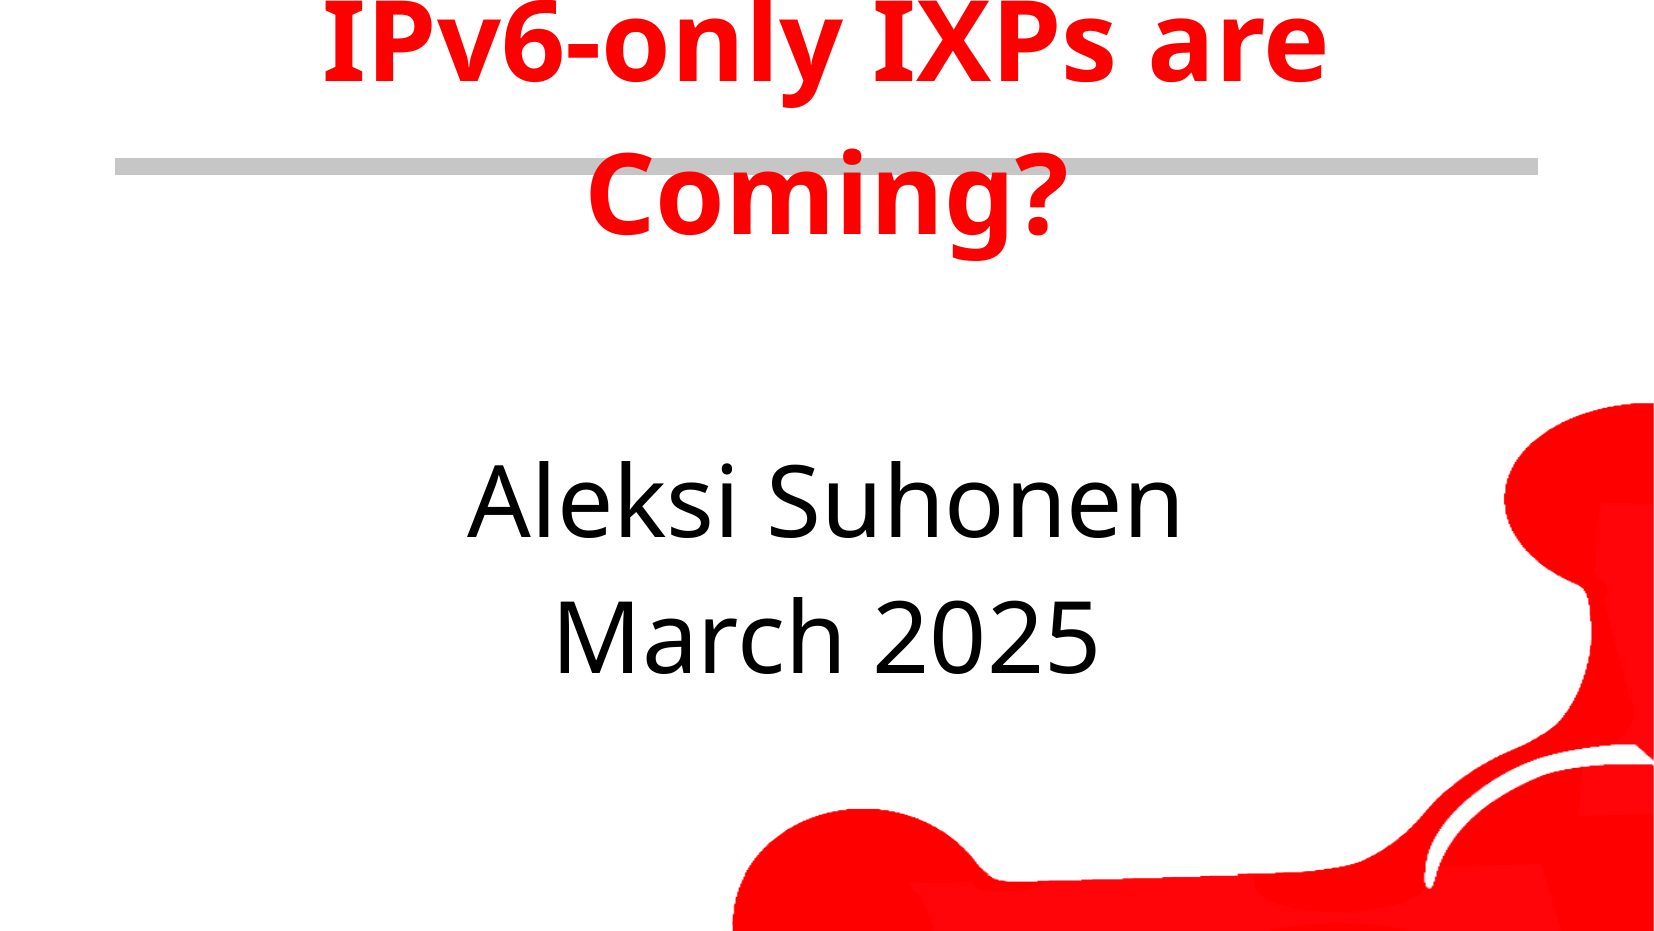

IPv6-only IXPs are Coming?
# Aleksi Suhonen
March 2025